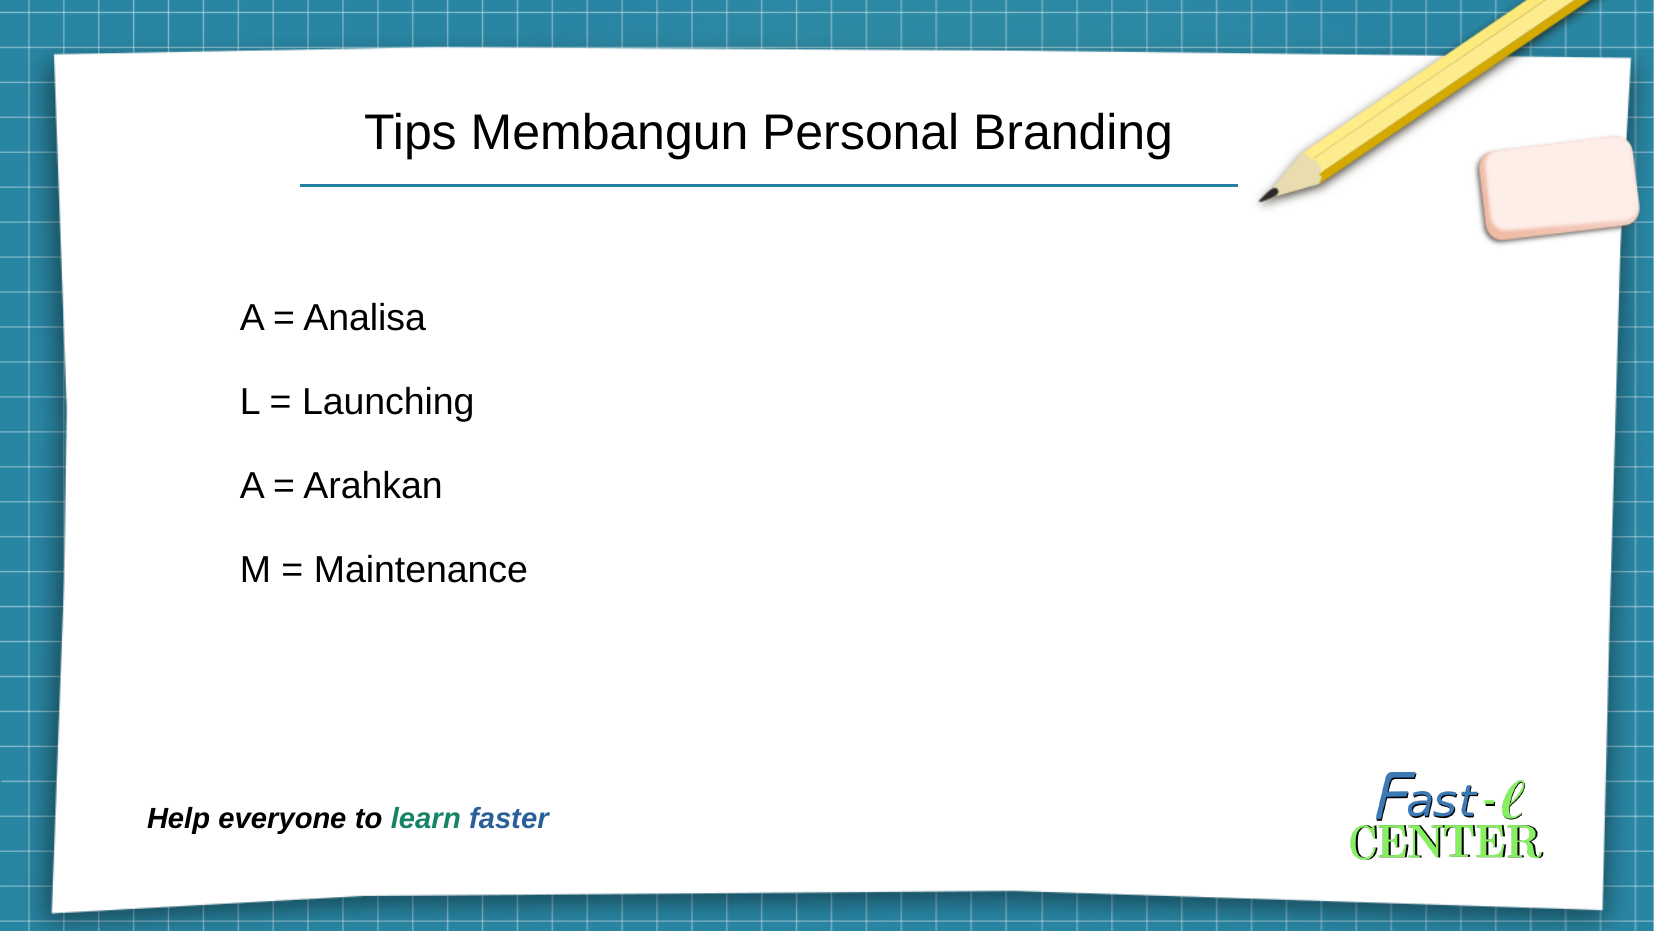

Tips Membangun Personal Branding
A = Analisa
L = Launching
A = Arahkan
M = Maintenance
Help everyone to learn faster